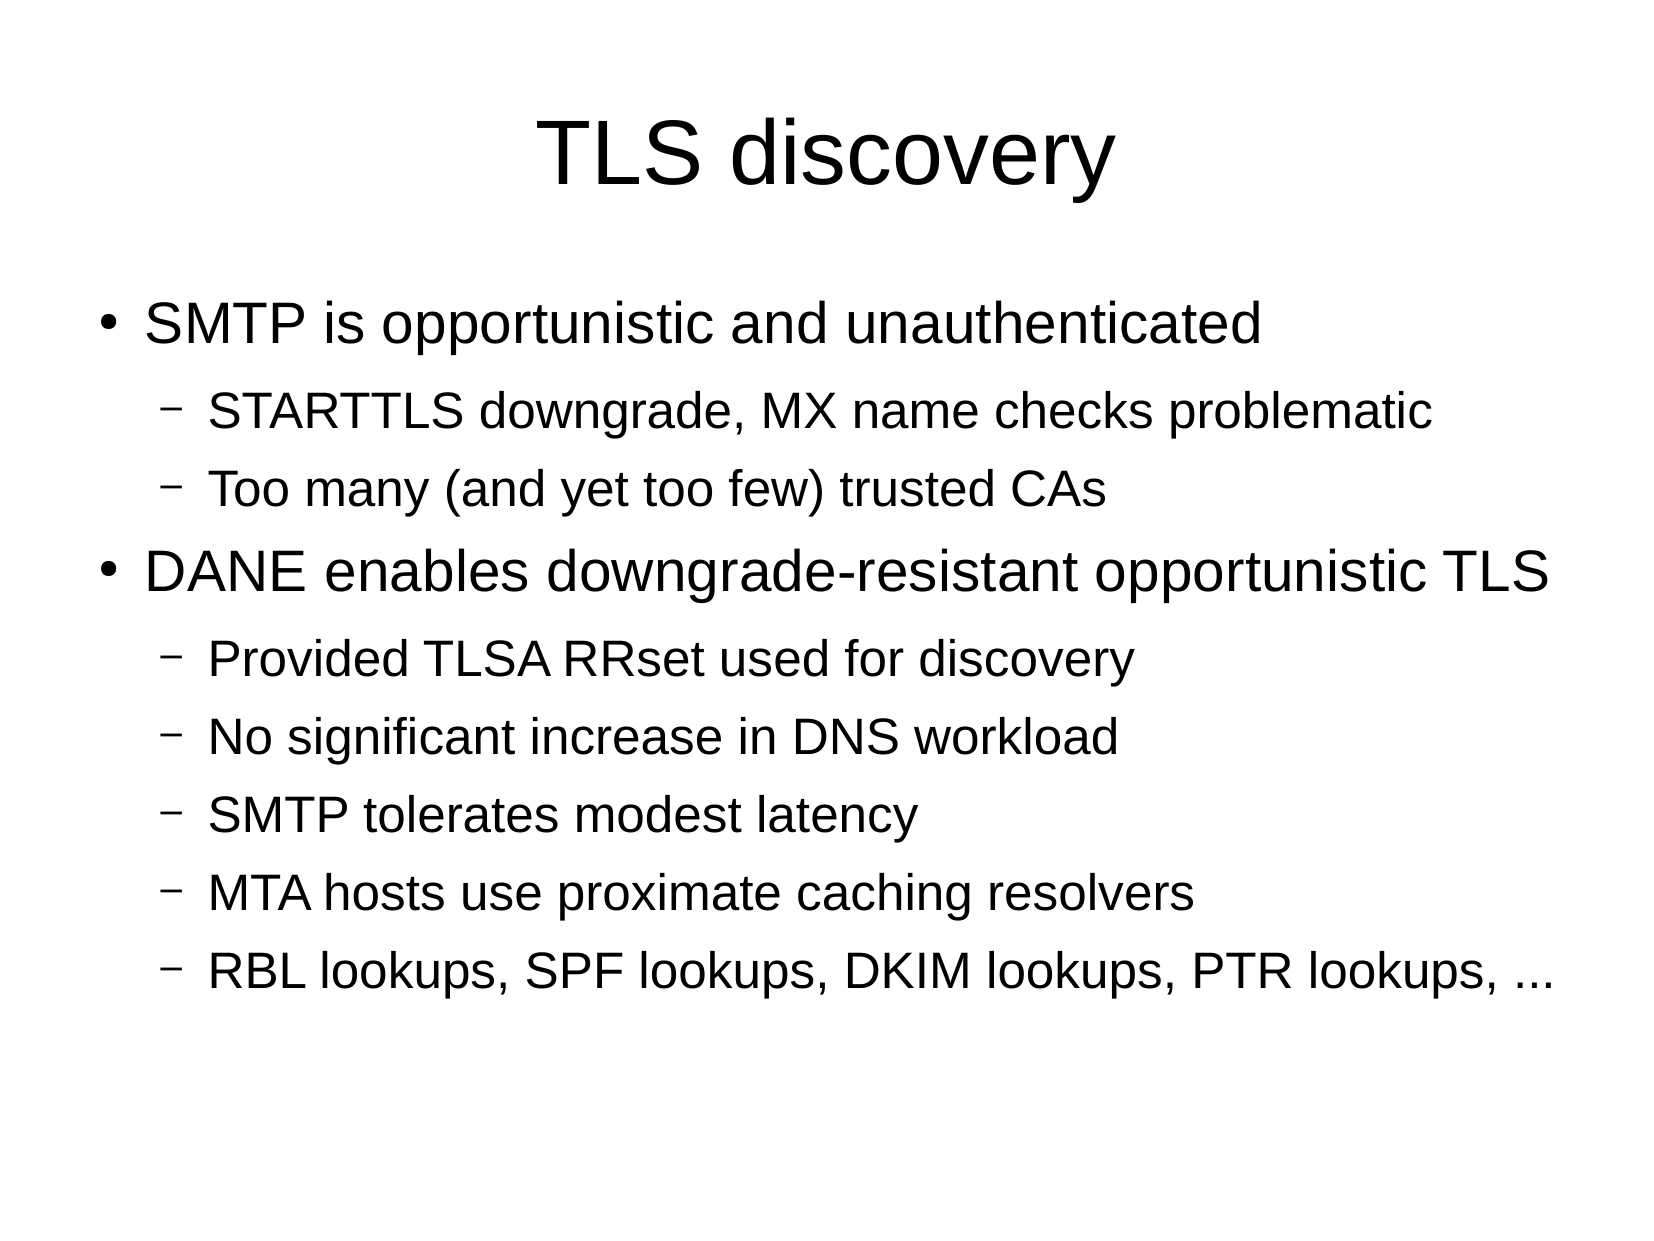

# TLS discovery
SMTP is opportunistic and unauthenticated
STARTTLS downgrade, MX name checks problematic
Too many (and yet too few) trusted CAs
DANE enables downgrade-resistant opportunistic TLS
Provided TLSA RRset used for discovery
No significant increase in DNS workload
SMTP tolerates modest latency
MTA hosts use proximate caching resolvers
RBL lookups, SPF lookups, DKIM lookups, PTR lookups, ...